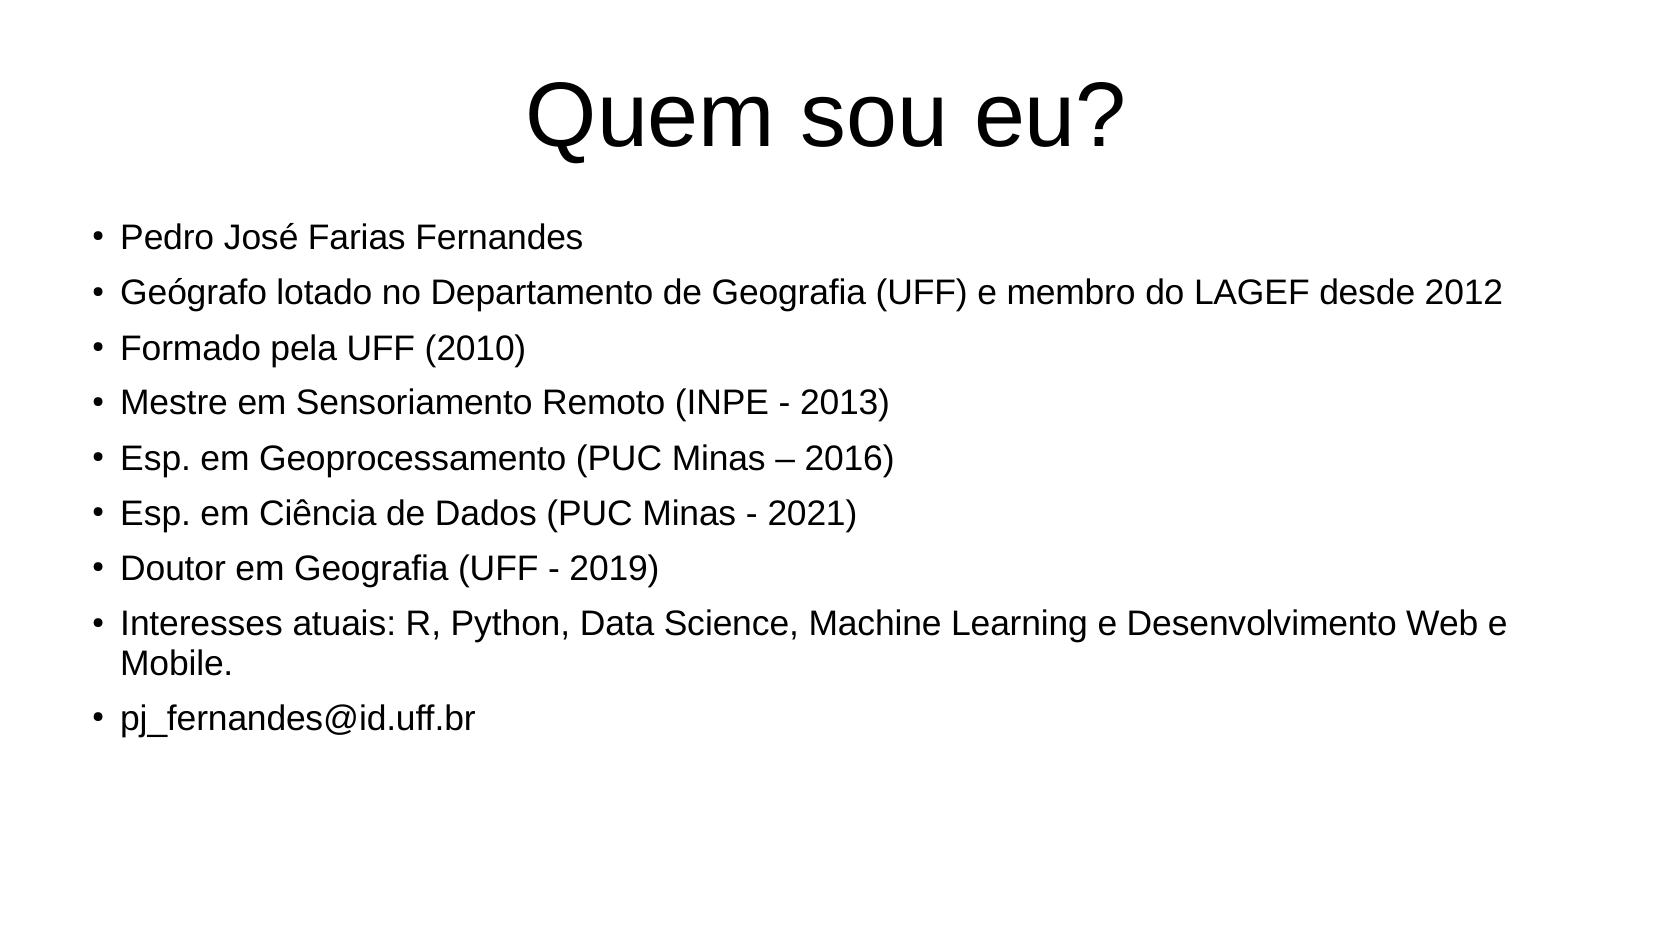

# Quem sou eu?
Pedro José Farias Fernandes
Geógrafo lotado no Departamento de Geografia (UFF) e membro do LAGEF desde 2012
Formado pela UFF (2010)
Mestre em Sensoriamento Remoto (INPE - 2013)
Esp. em Geoprocessamento (PUC Minas – 2016)
Esp. em Ciência de Dados (PUC Minas - 2021)
Doutor em Geografia (UFF - 2019)
Interesses atuais: R, Python, Data Science, Machine Learning e Desenvolvimento Web e Mobile.
pj_fernandes@id.uff.br